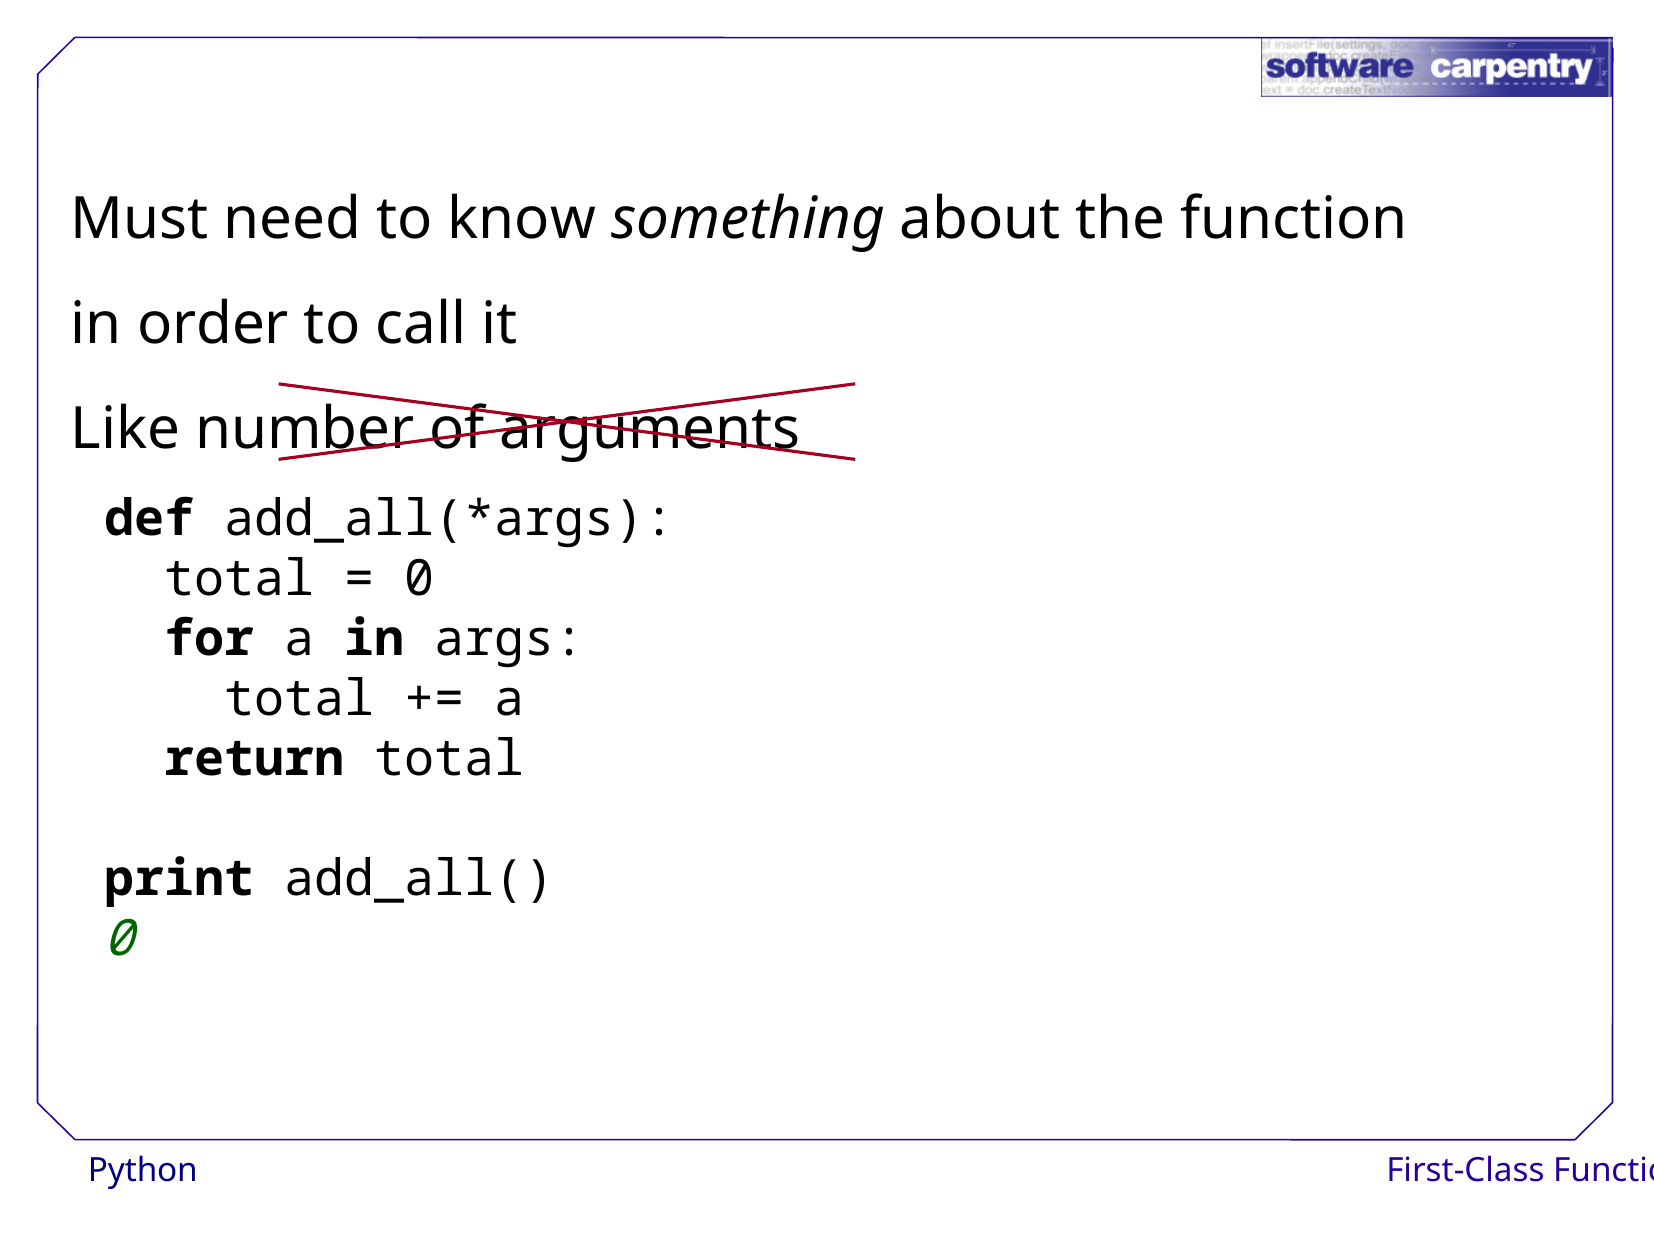

Must need to know something about the function
in order to call it
Like number of arguments
def add_all(*args):
 total = 0
 for a in args:
 total += a
 return total
print add_all()
0